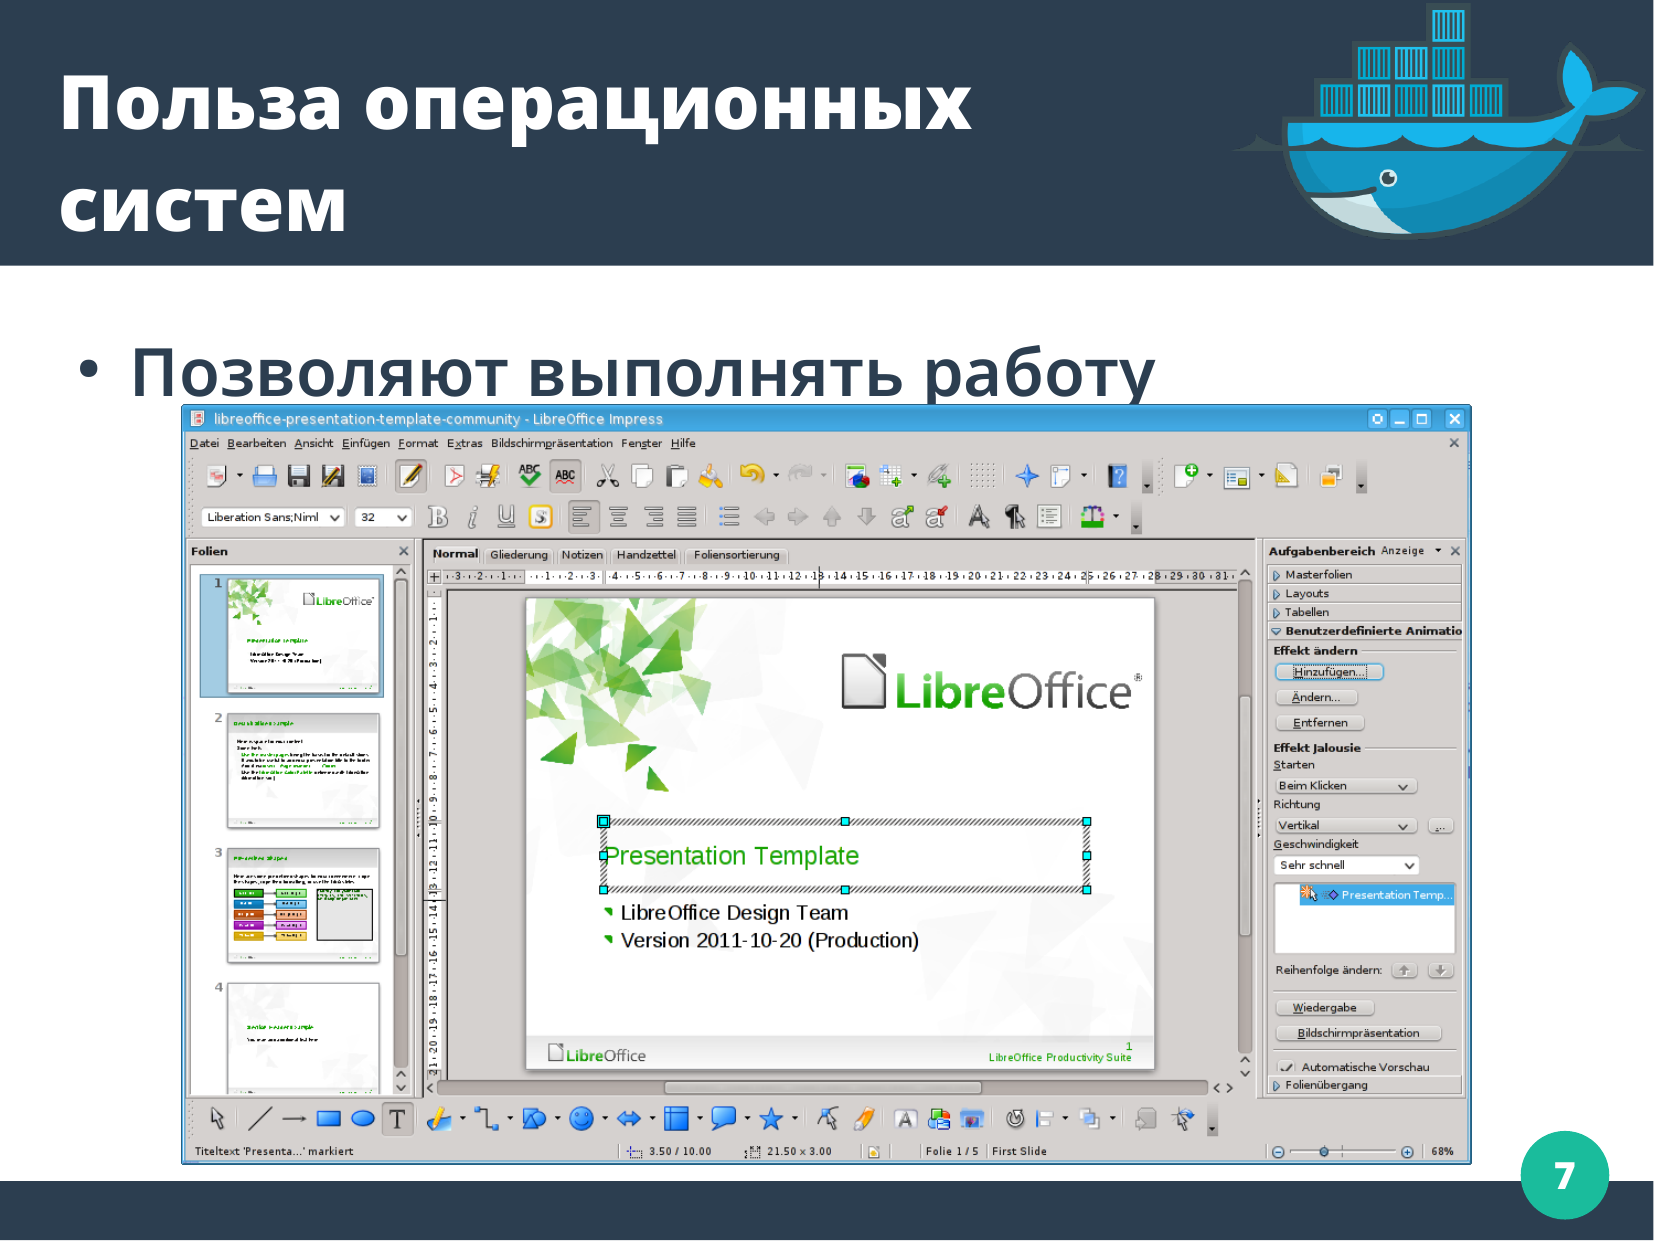

# Польза операционных систем
Позволяют выполнять работу
7